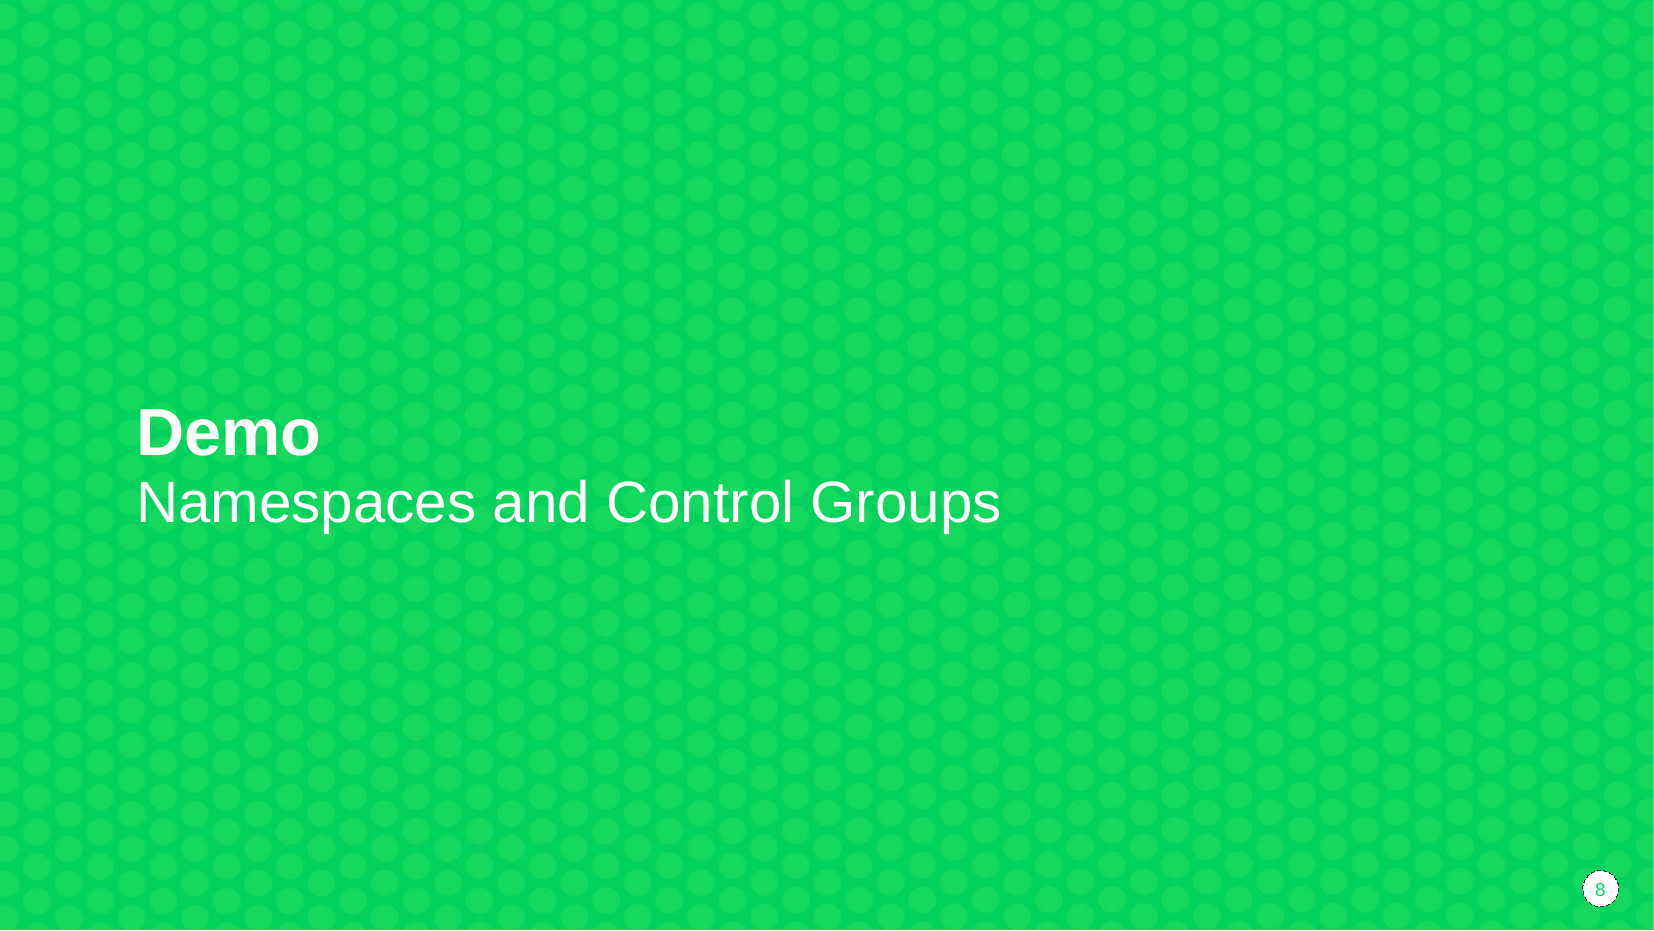

# Demo Namespaces and Control Groups
8